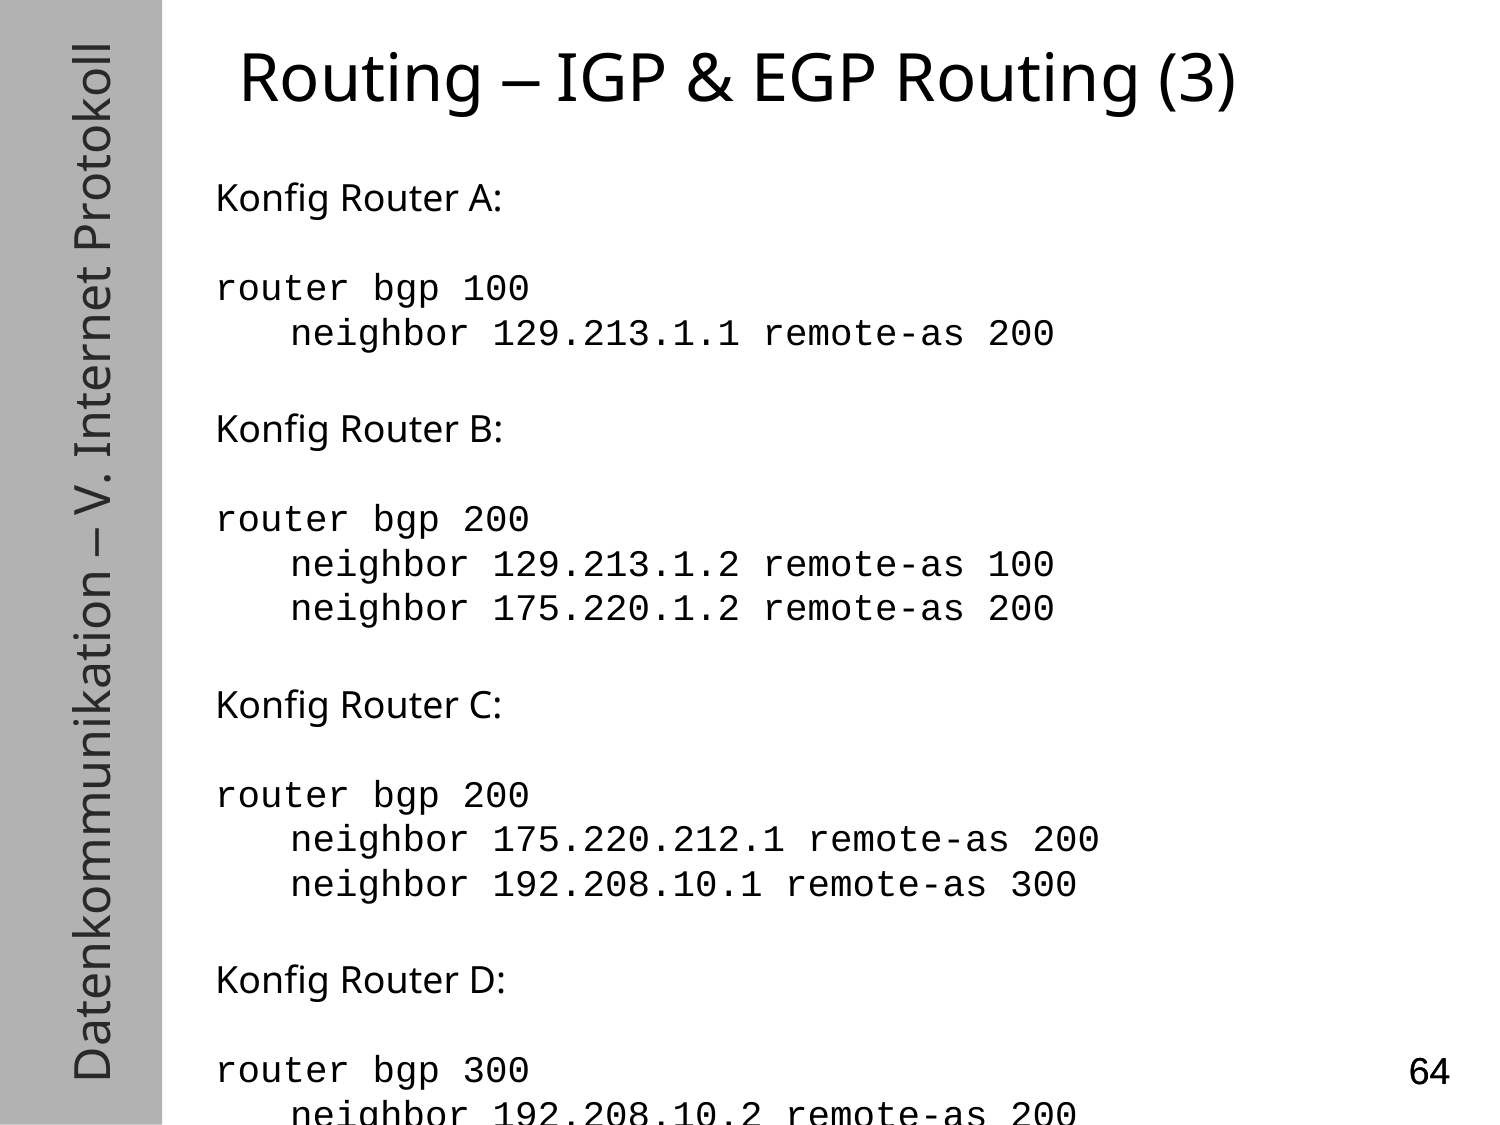

Routing – IGP & EGP Routing (3)
Konfig Router A:
router bgp 100
	neighbor 129.213.1.1 remote-as 200
Konfig Router B:
router bgp 200
	neighbor 129.213.1.2 remote-as 100
	neighbor 175.220.1.2 remote-as 200
Konfig Router C:
router bgp 200
	neighbor 175.220.212.1 remote-as 200
	neighbor 192.208.10.1 remote-as 300
Konfig Router D:
router bgp 300
	neighbor 192.208.10.2 remote-as 200
Datenkommunikation – V. Internet Protokoll